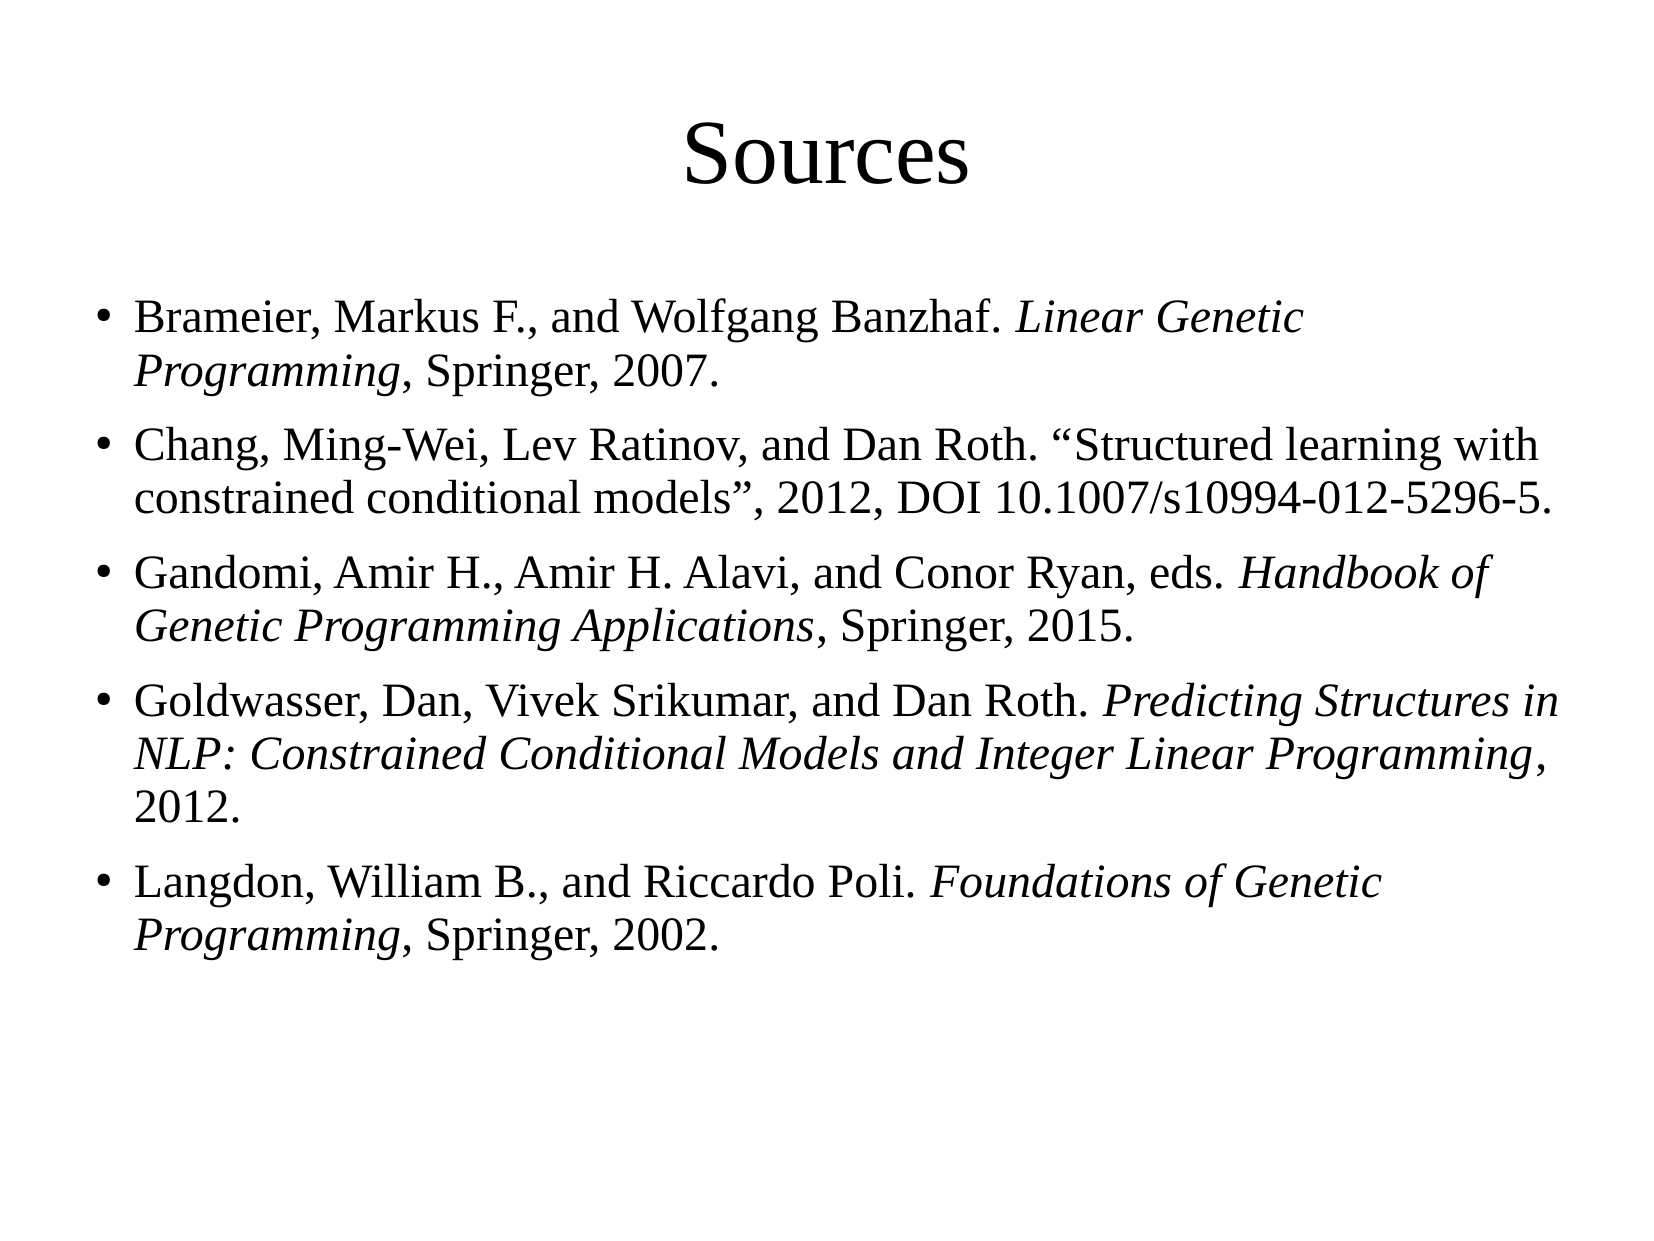

# Sources
Brameier, Markus F., and Wolfgang Banzhaf. Linear Genetic Programming, Springer, 2007.
Chang, Ming-Wei, Lev Ratinov, and Dan Roth. “Structured learning with constrained conditional models”, 2012, DOI 10.1007/s10994-012-5296-5.
Gandomi, Amir H., Amir H. Alavi, and Conor Ryan, eds. Handbook of Genetic Programming Applications, Springer, 2015.
Goldwasser, Dan, Vivek Srikumar, and Dan Roth. Predicting Structures in NLP: Constrained Conditional Models and Integer Linear Programming, 2012.
Langdon, William B., and Riccardo Poli. Foundations of Genetic Programming, Springer, 2002.